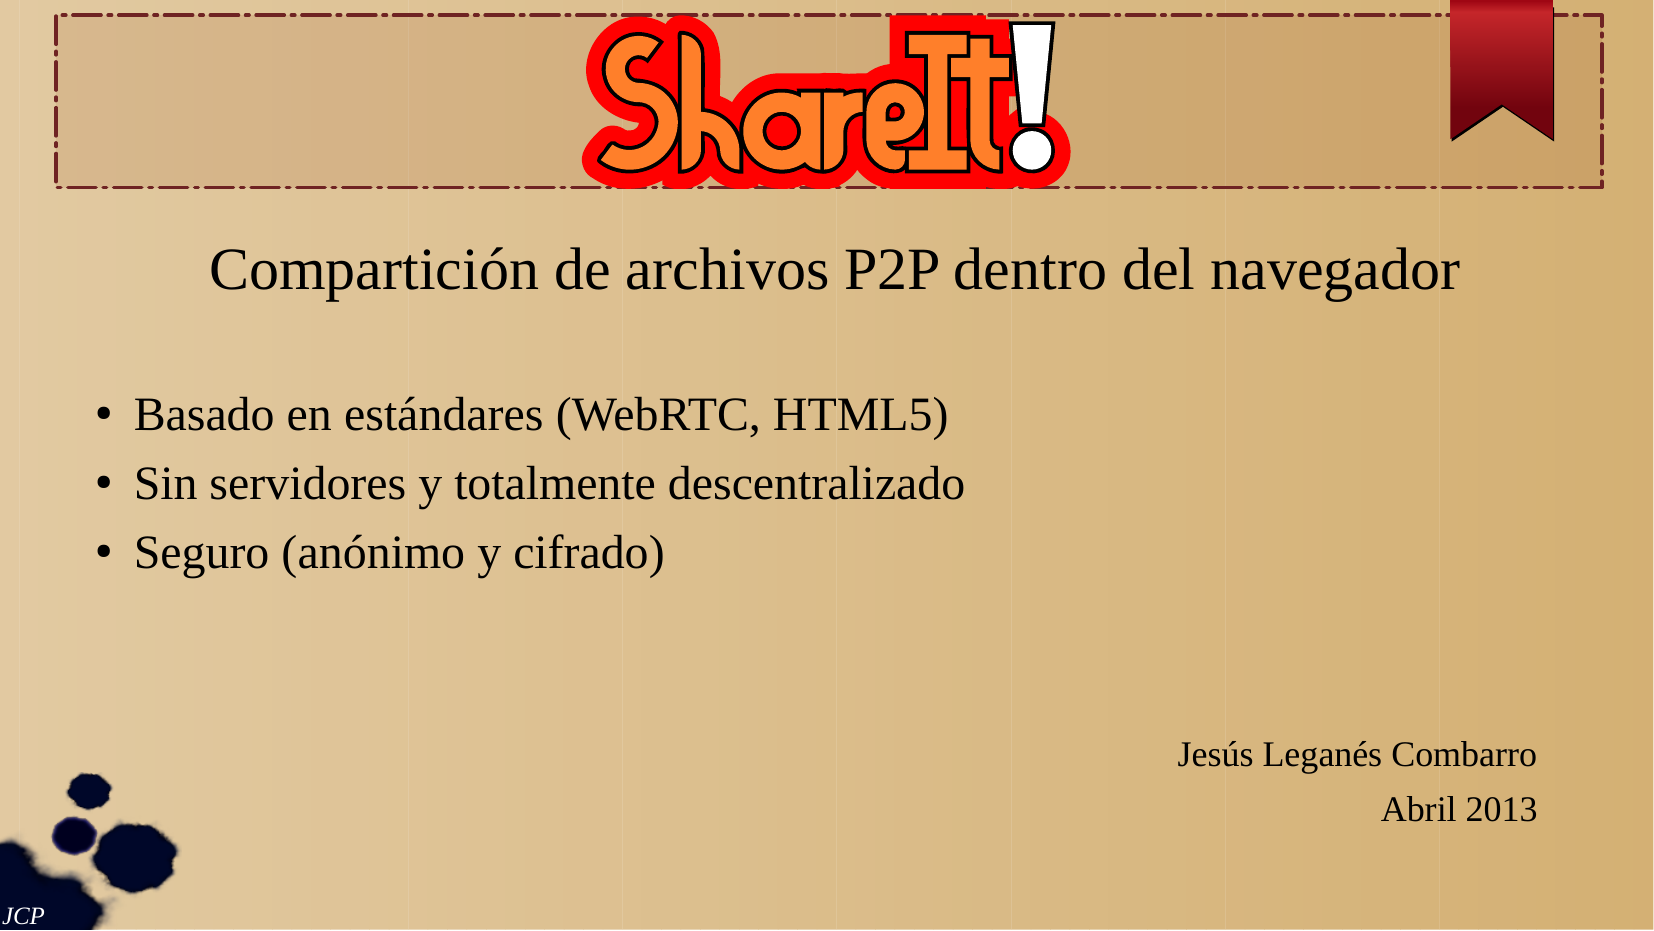

Compartición de archivos P2P dentro del navegador
Basado en estándares (WebRTC, HTML5)
Sin servidores y totalmente descentralizado
Seguro (anónimo y cifrado)
Jesús Leganés Combarro
Abril 2013
# JCP